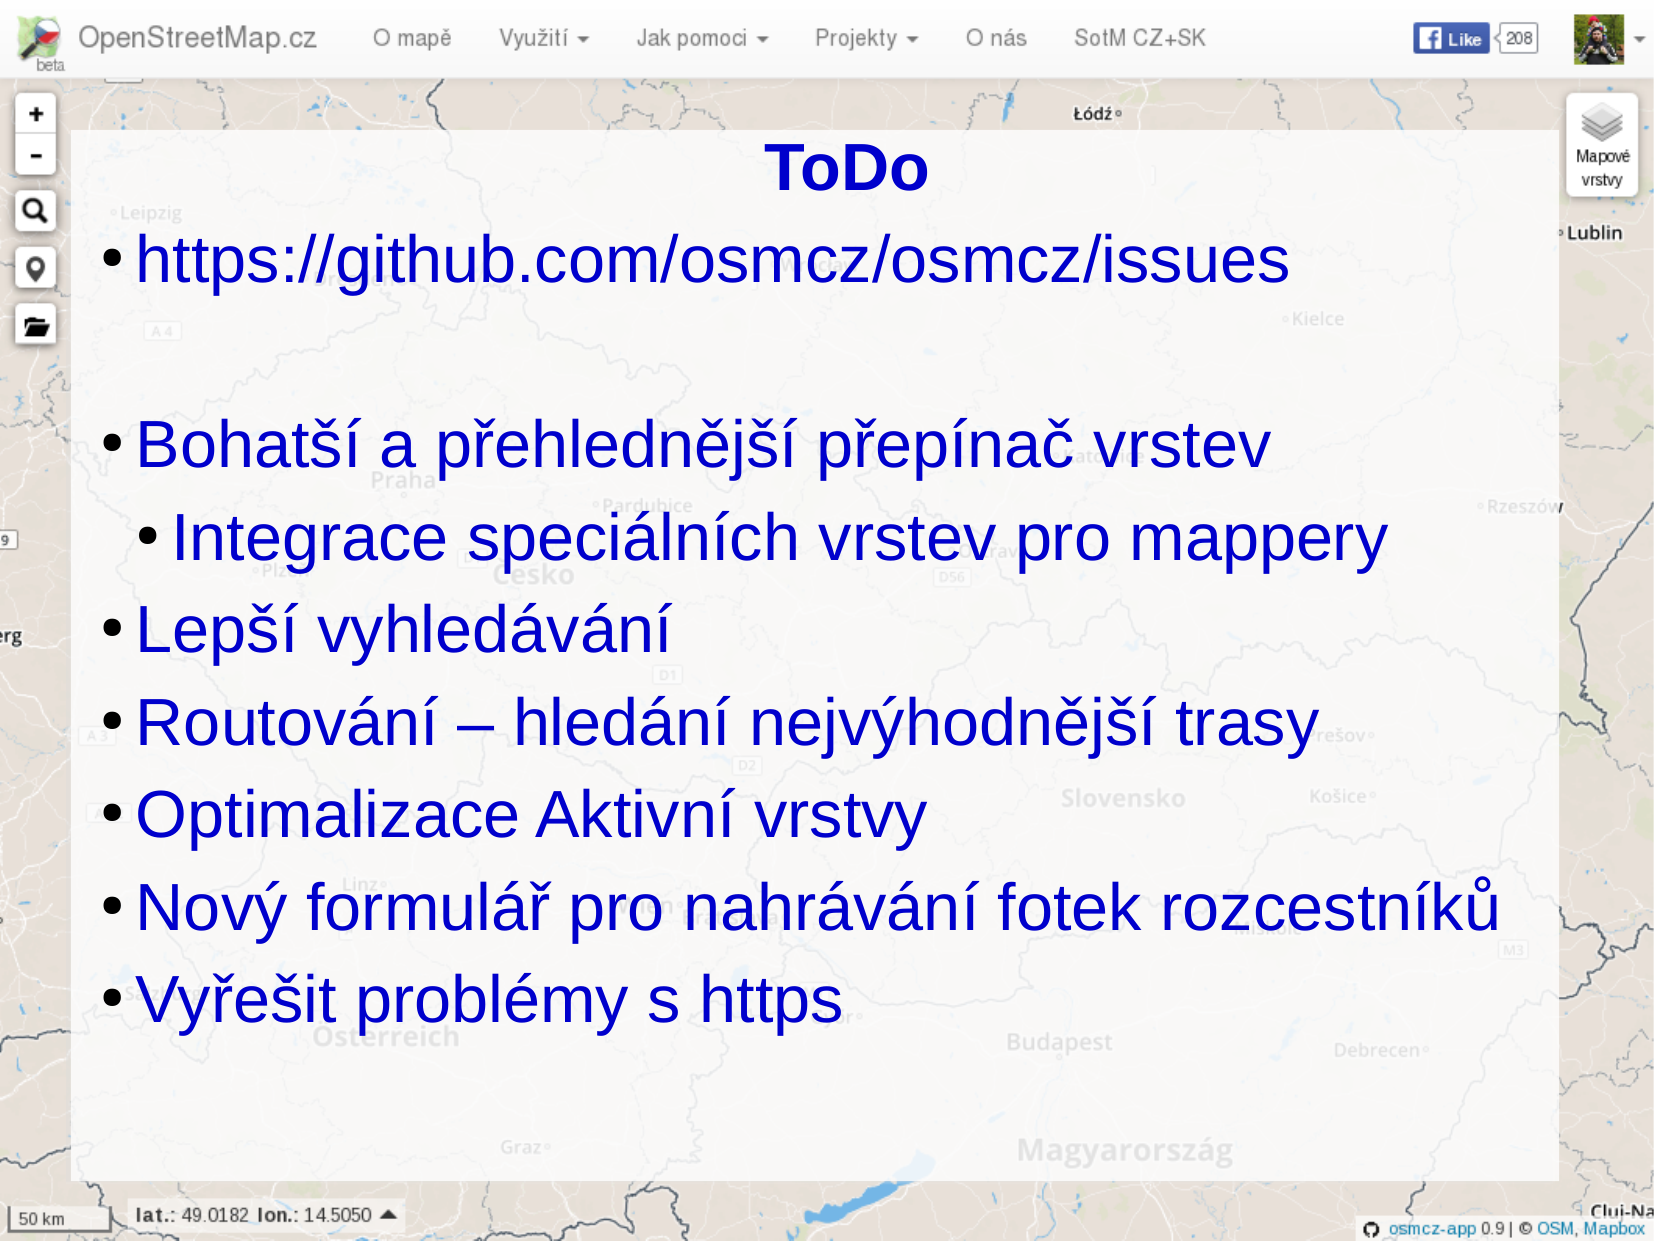

# ToDo
https://github.com/osmcz/osmcz/issues
Bohatší a přehlednější přepínač vrstev
Integrace speciálních vrstev pro mappery
Lepší vyhledávání
Routování – hledání nejvýhodnější trasy
Optimalizace Aktivní vrstvy
Nový formulář pro nahrávání fotek rozcestníků
Vyřešit problémy s https